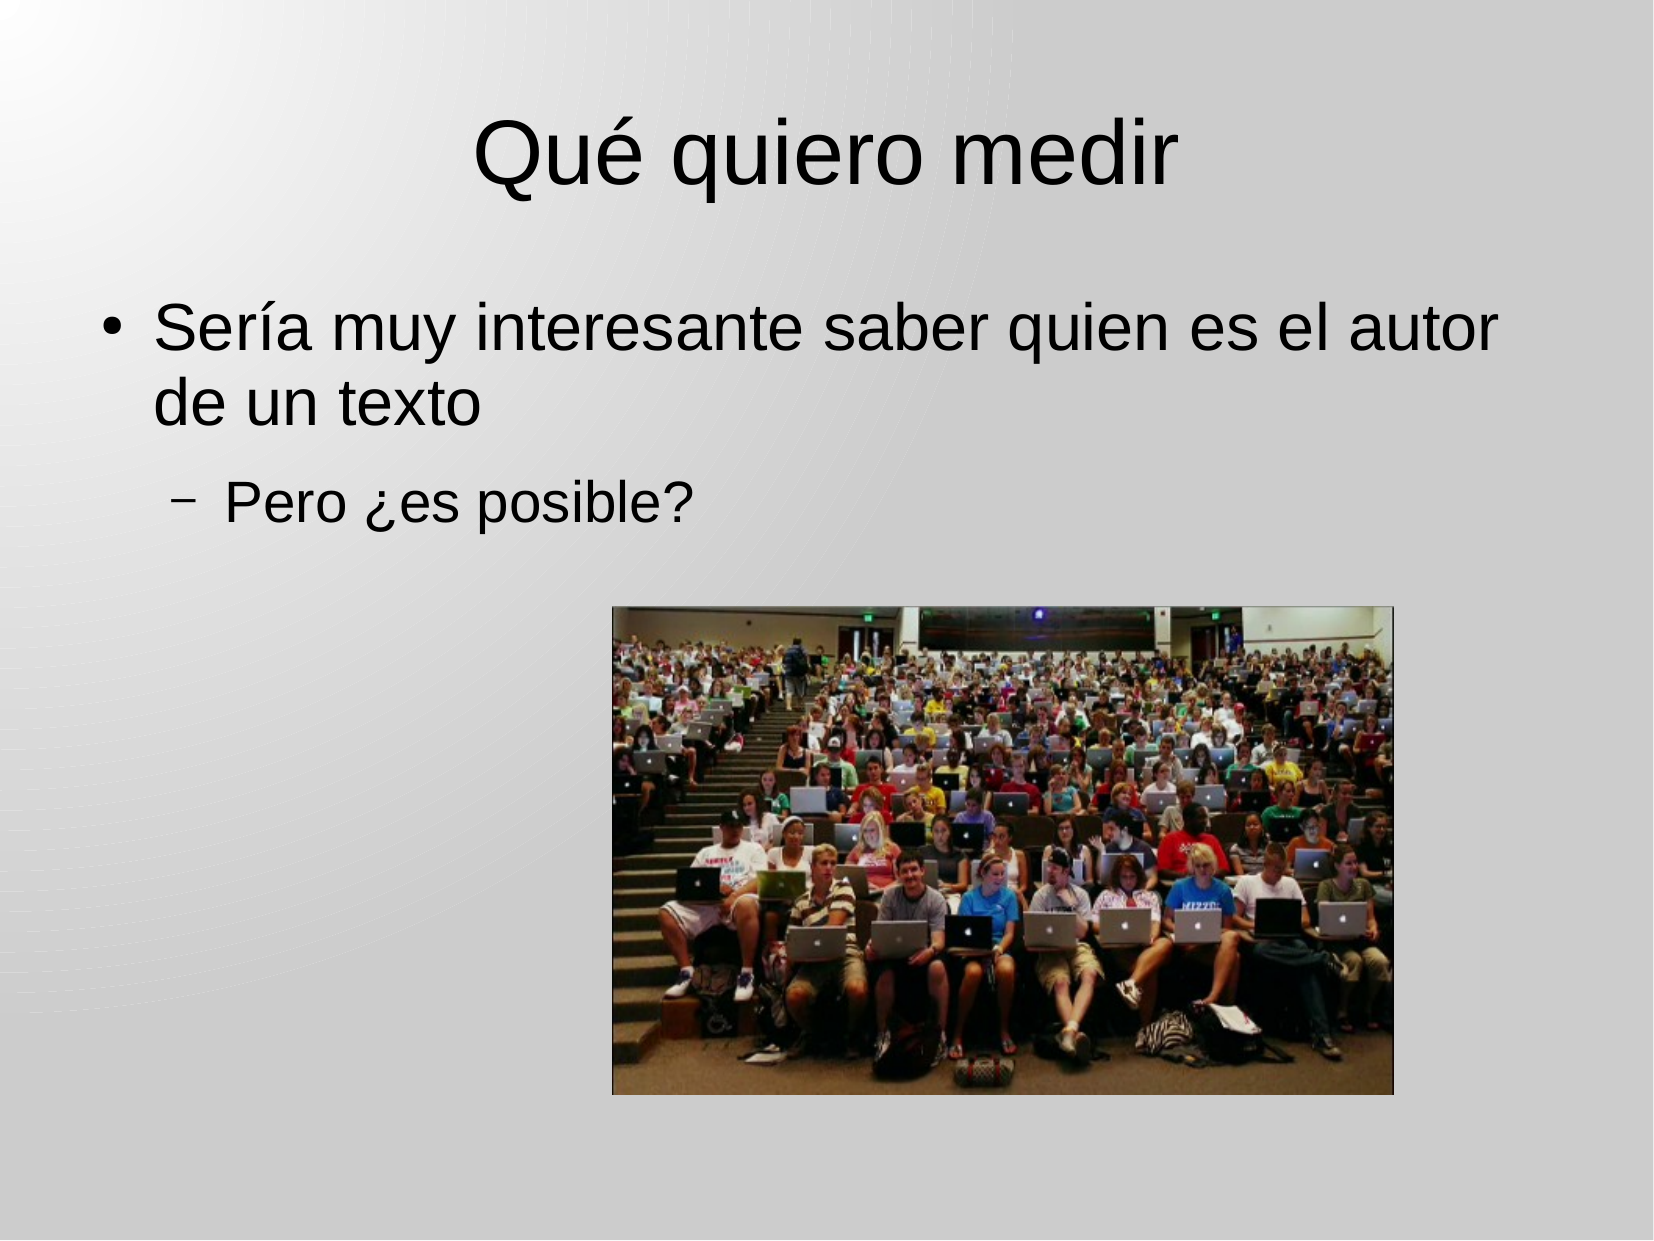

# Qué quiero medir
Sería muy interesante saber quien es el autor de un texto
Pero ¿es posible?